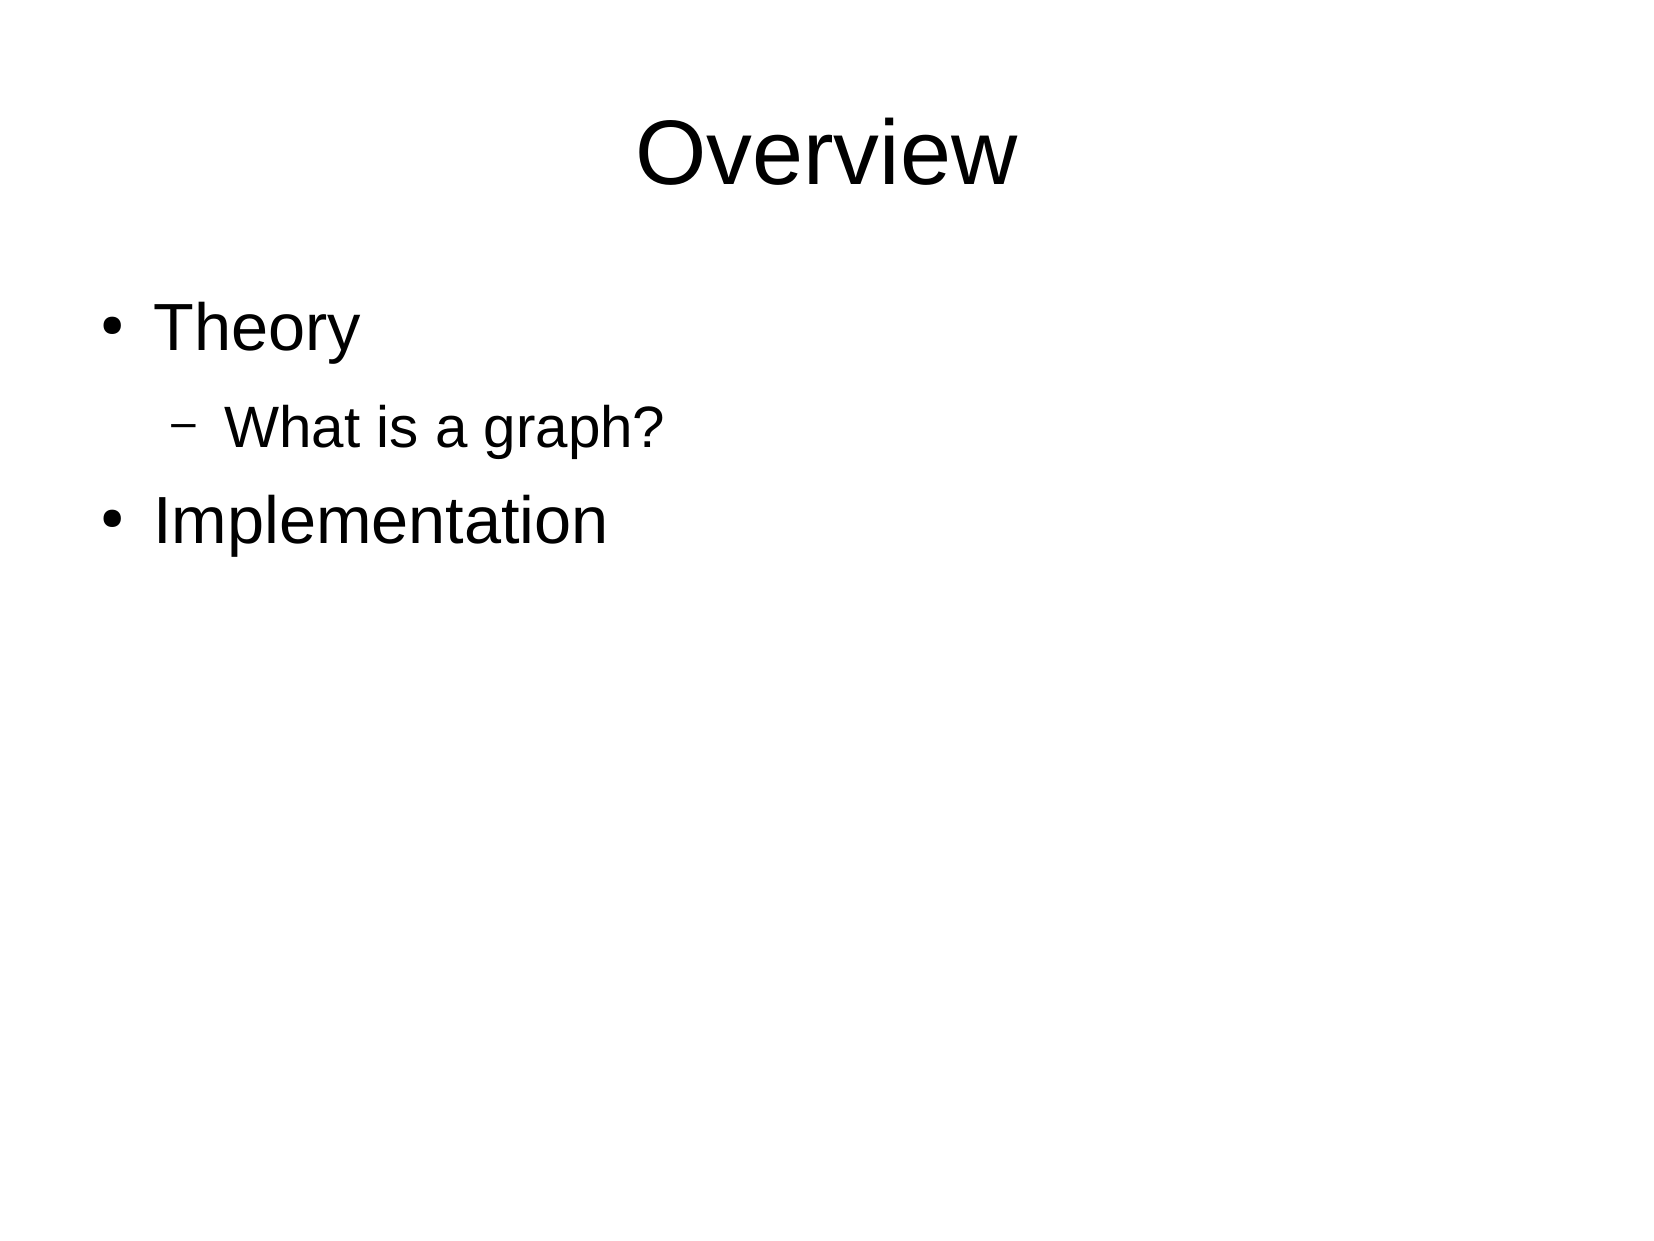

# Overview
Theory
What is a graph?
Implementation